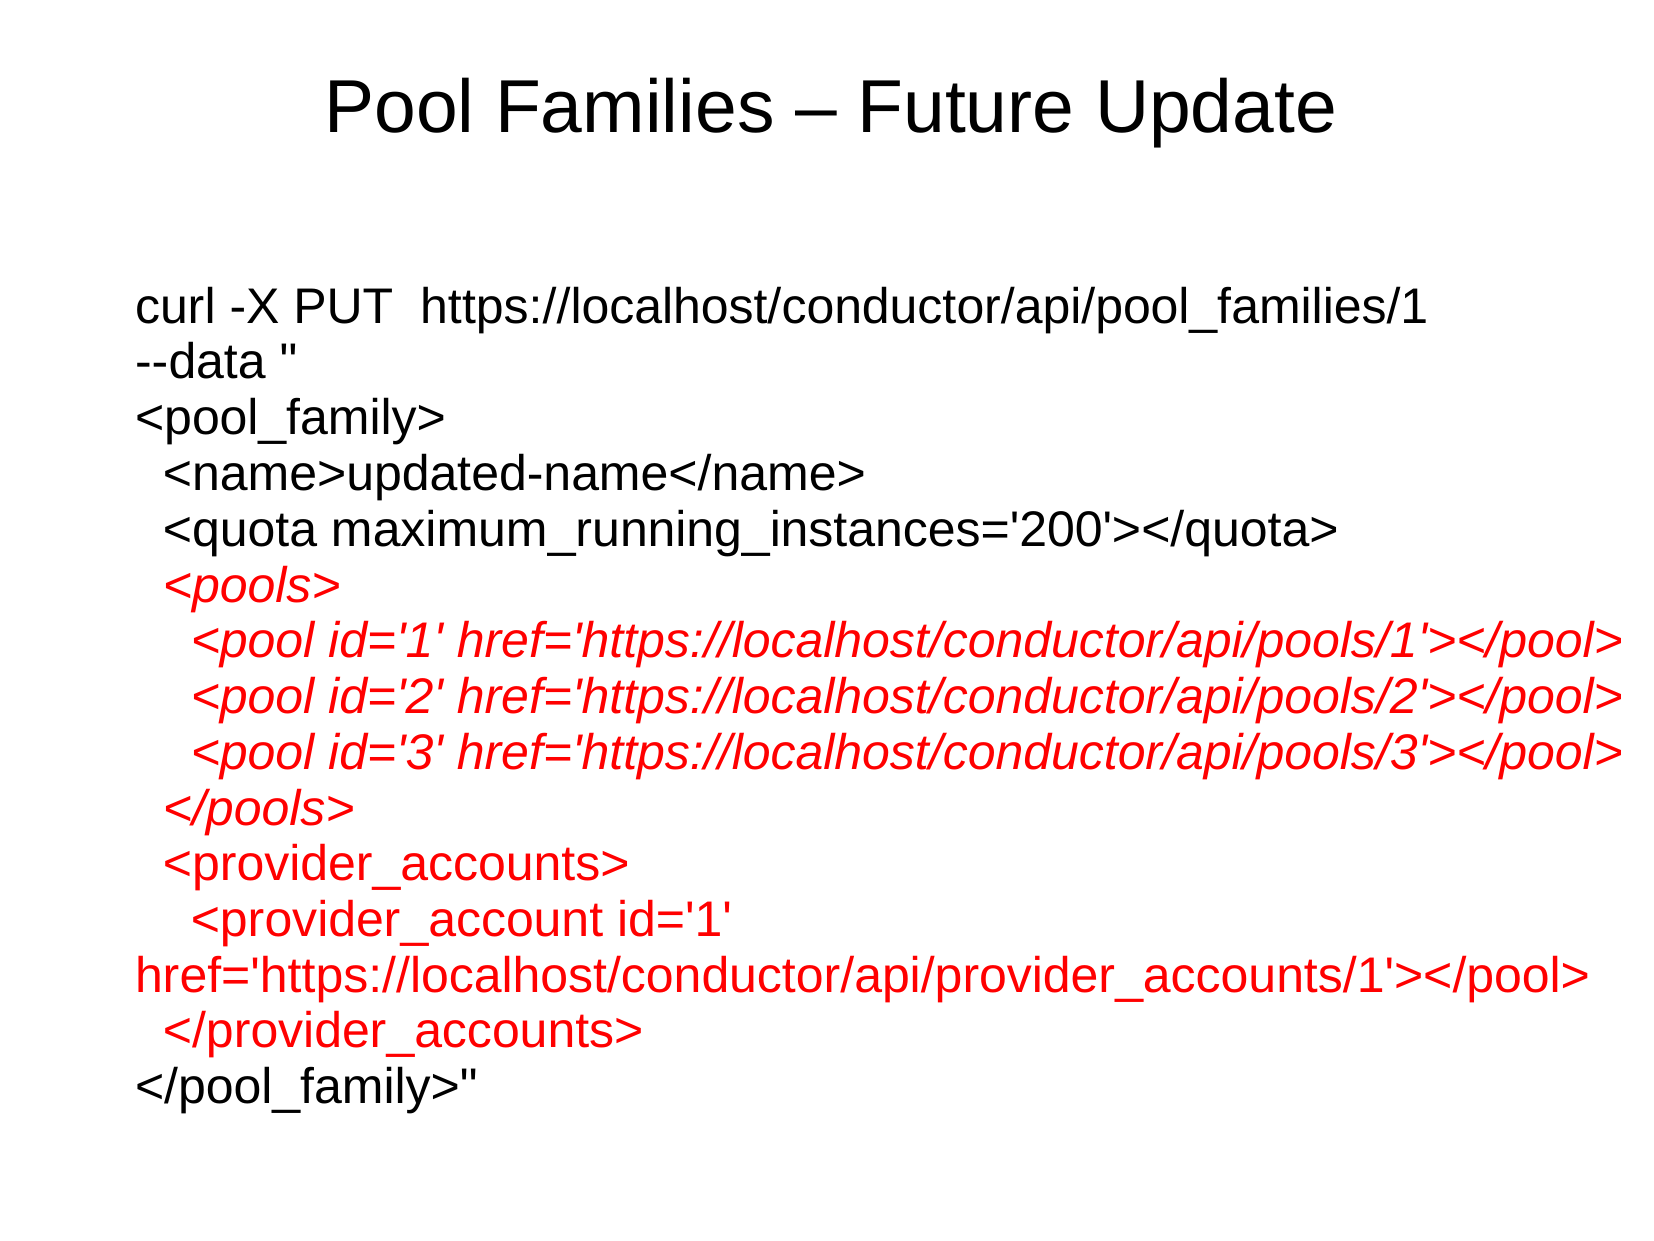

# Pool Families – Future Update
curl -X PUT https://localhost/conductor/api/pool_families/1
--data "
<pool_family>
 <name>updated-name</name>
 <quota maximum_running_instances='200'></quota>
 <pools>
 <pool id='1' href='https://localhost/conductor/api/pools/1'></pool>
 <pool id='2' href='https://localhost/conductor/api/pools/2'></pool>
 <pool id='3' href='https://localhost/conductor/api/pools/3'></pool>
 </pools>
 <provider_accounts>
 <provider_account id='1' href='https://localhost/conductor/api/provider_accounts/1'></pool>
 </provider_accounts>
</pool_family>"